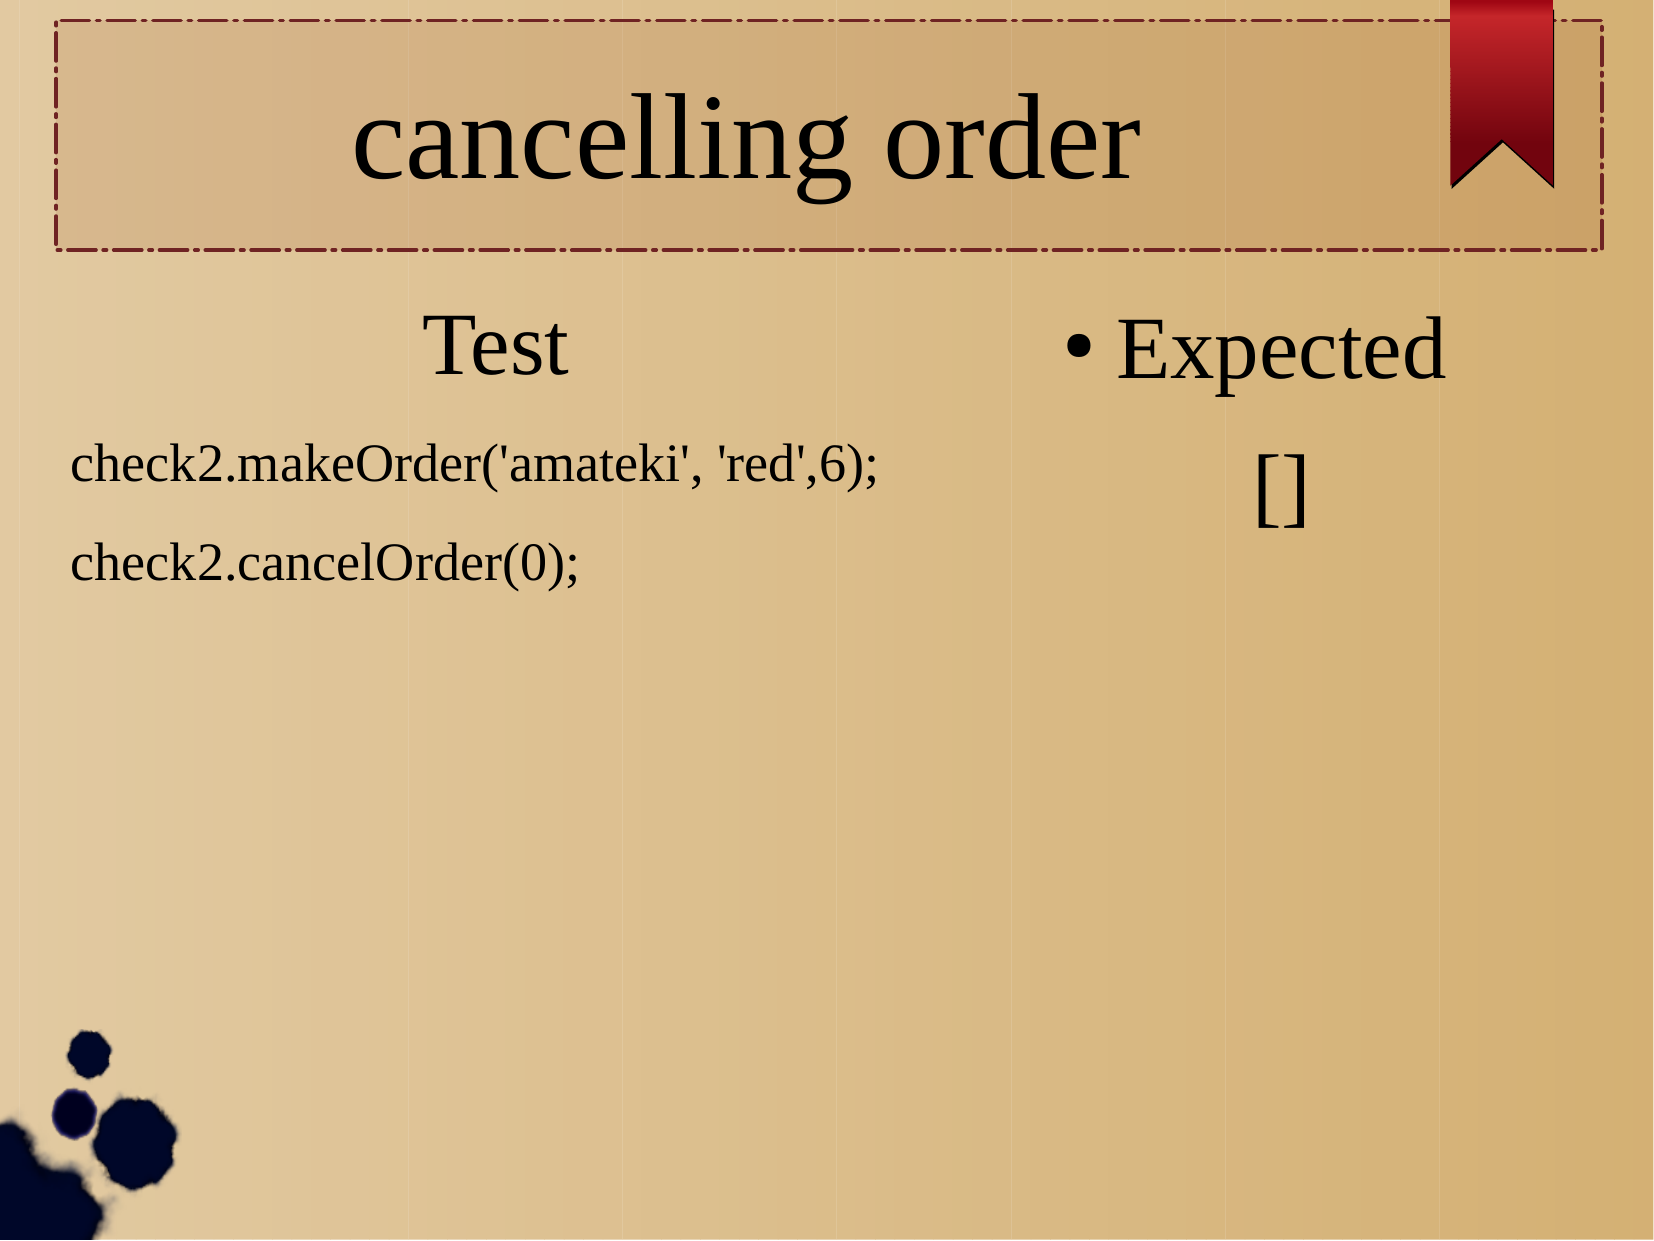

# cancelling order
Test
check2.makeOrder('amateki', 'red',6);
check2.cancelOrder(0);
Expected
[]